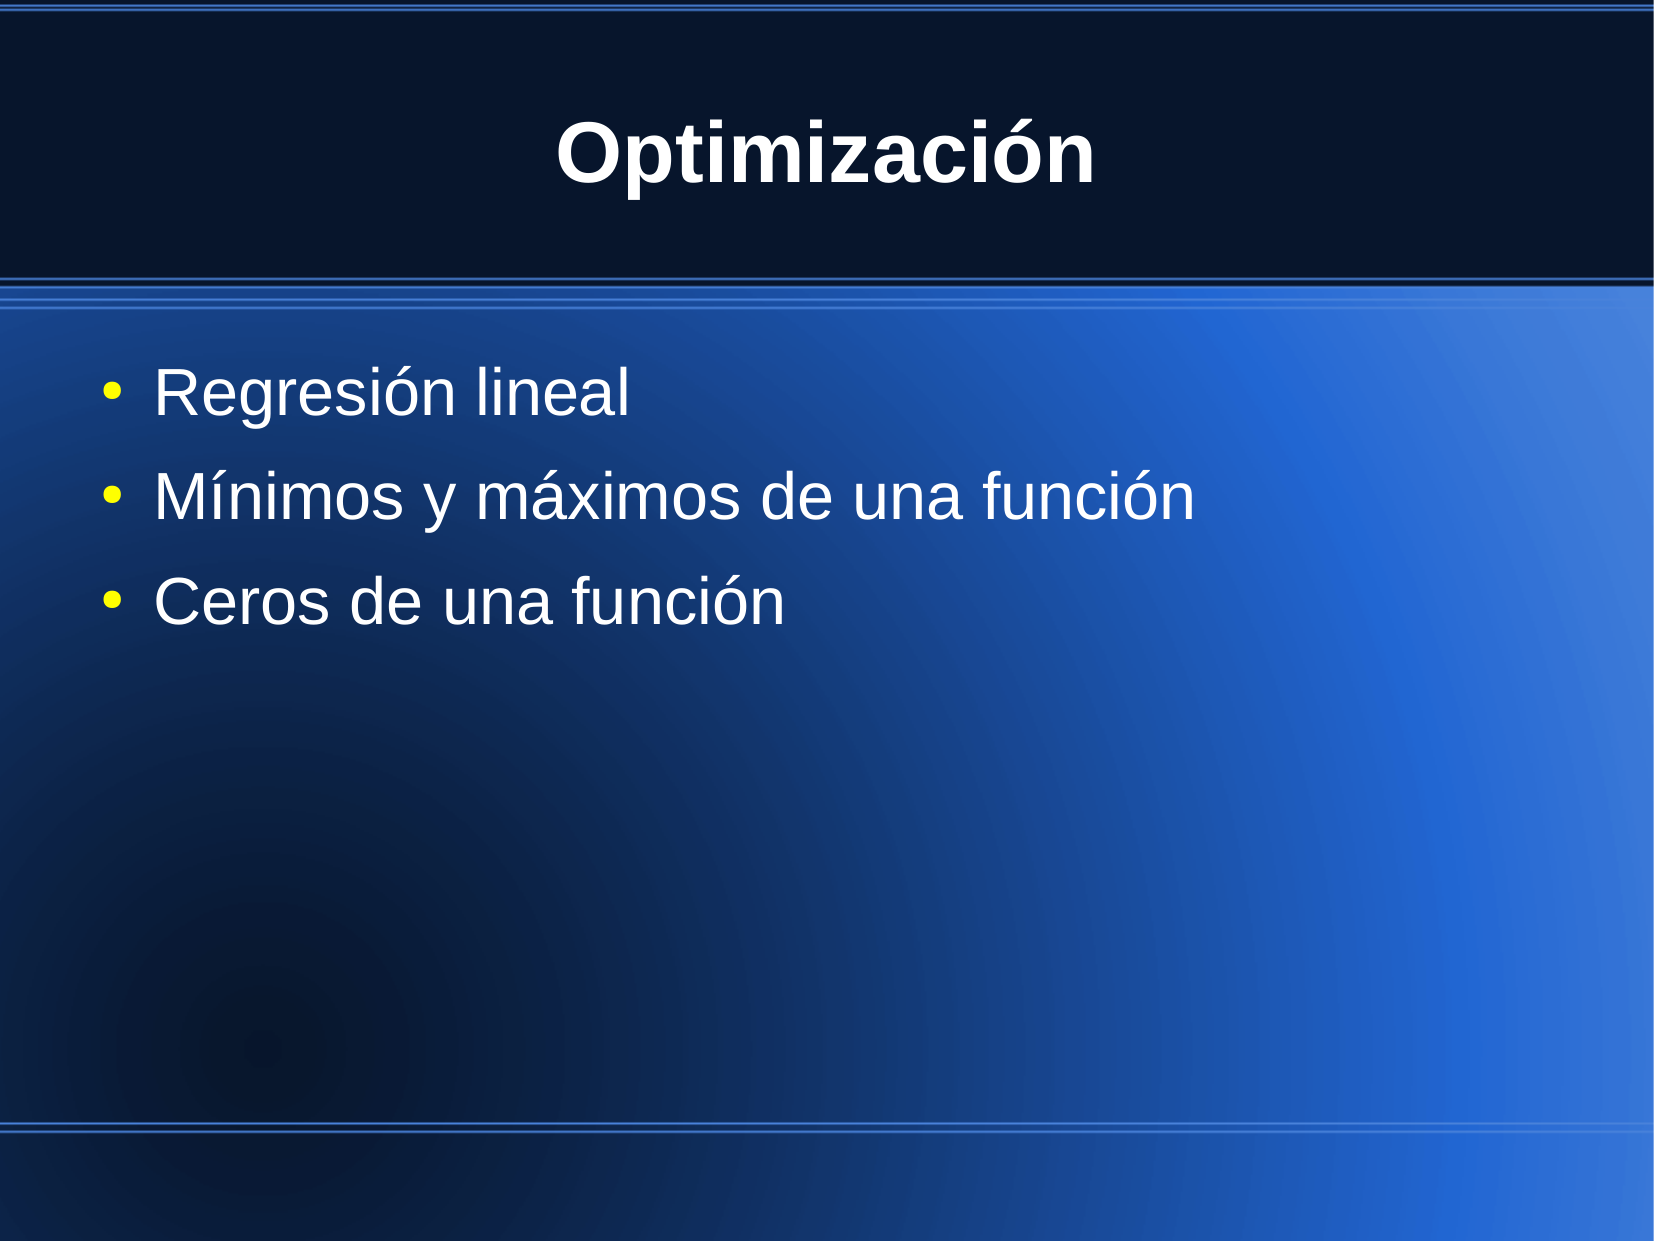

# Optimización
Regresión lineal
Mínimos y máximos de una función
Ceros de una función